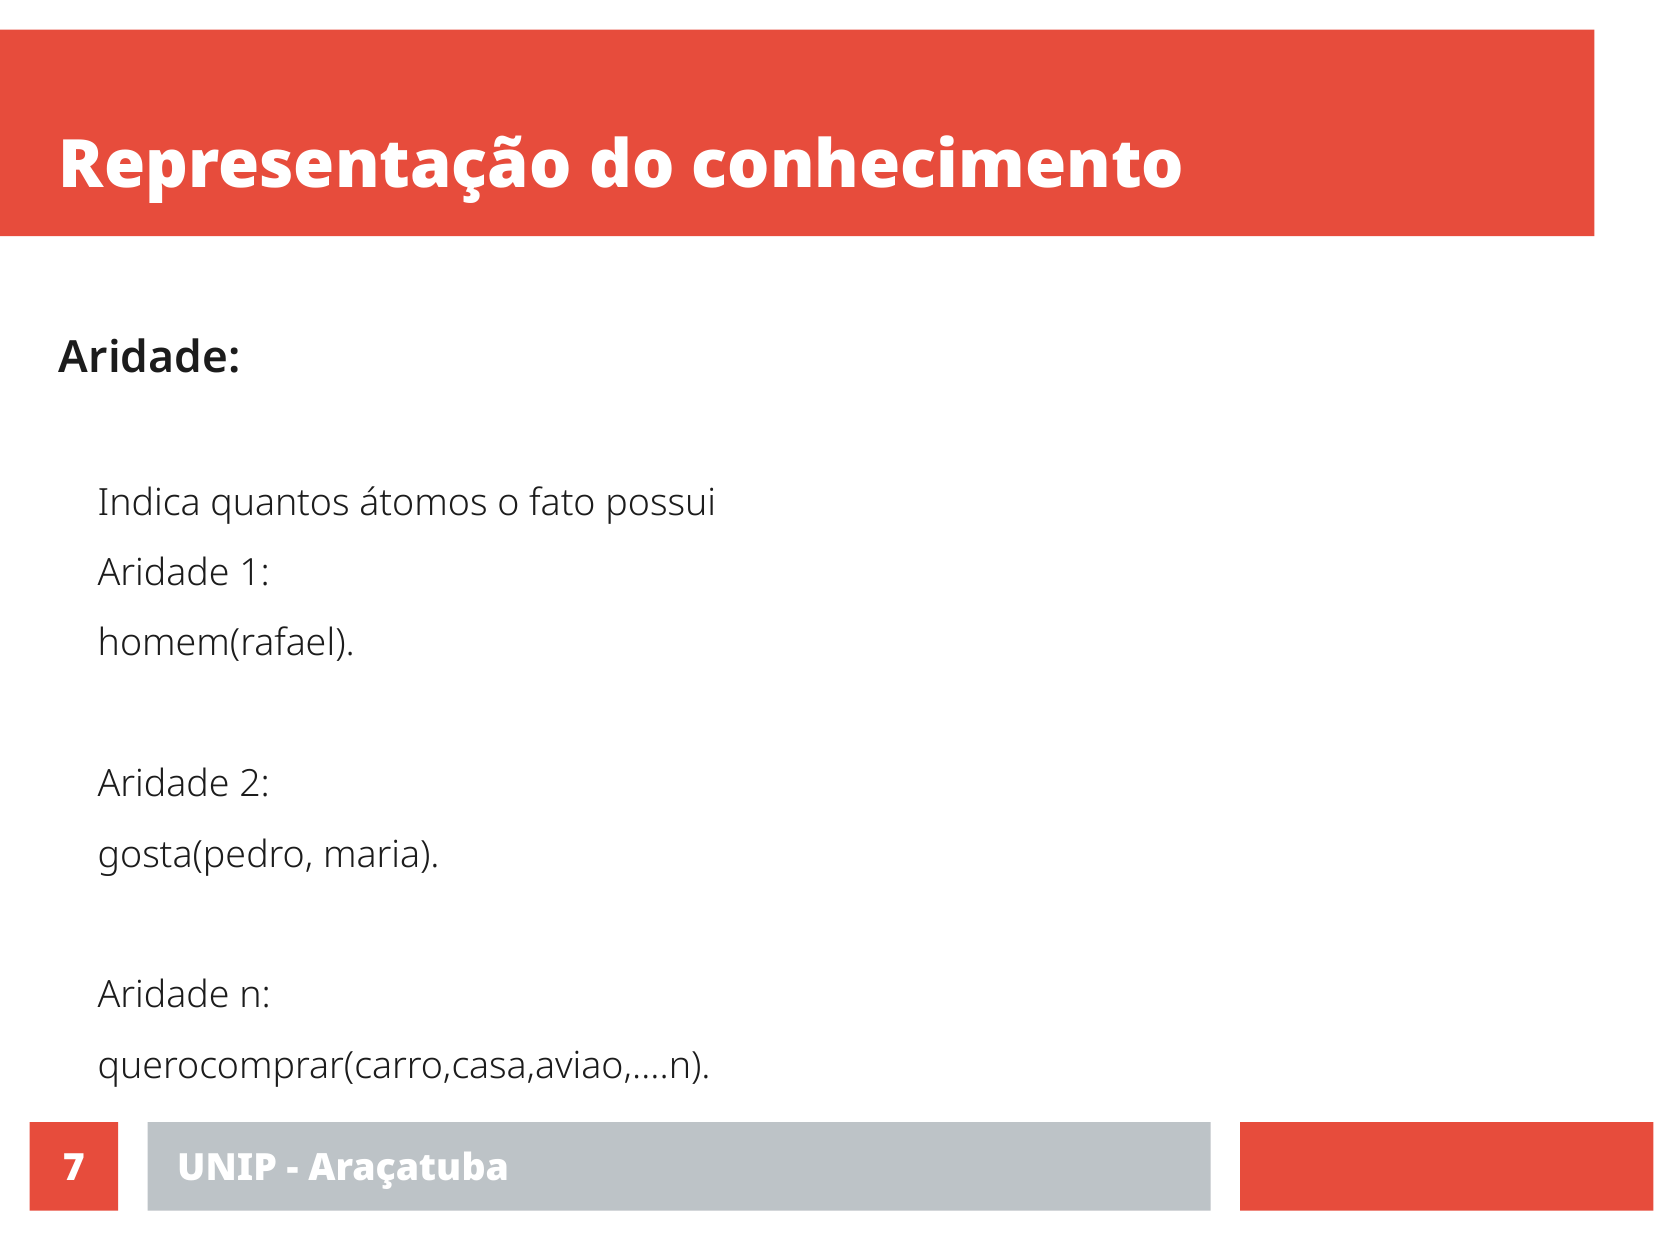

# Representação do conhecimento
Aridade:
Indica quantos átomos o fato possui
Aridade 1:
homem(rafael).
Aridade 2:
gosta(pedro, maria).
Aridade n:
querocomprar(carro,casa,aviao,….n).
7
UNIP - Araçatuba